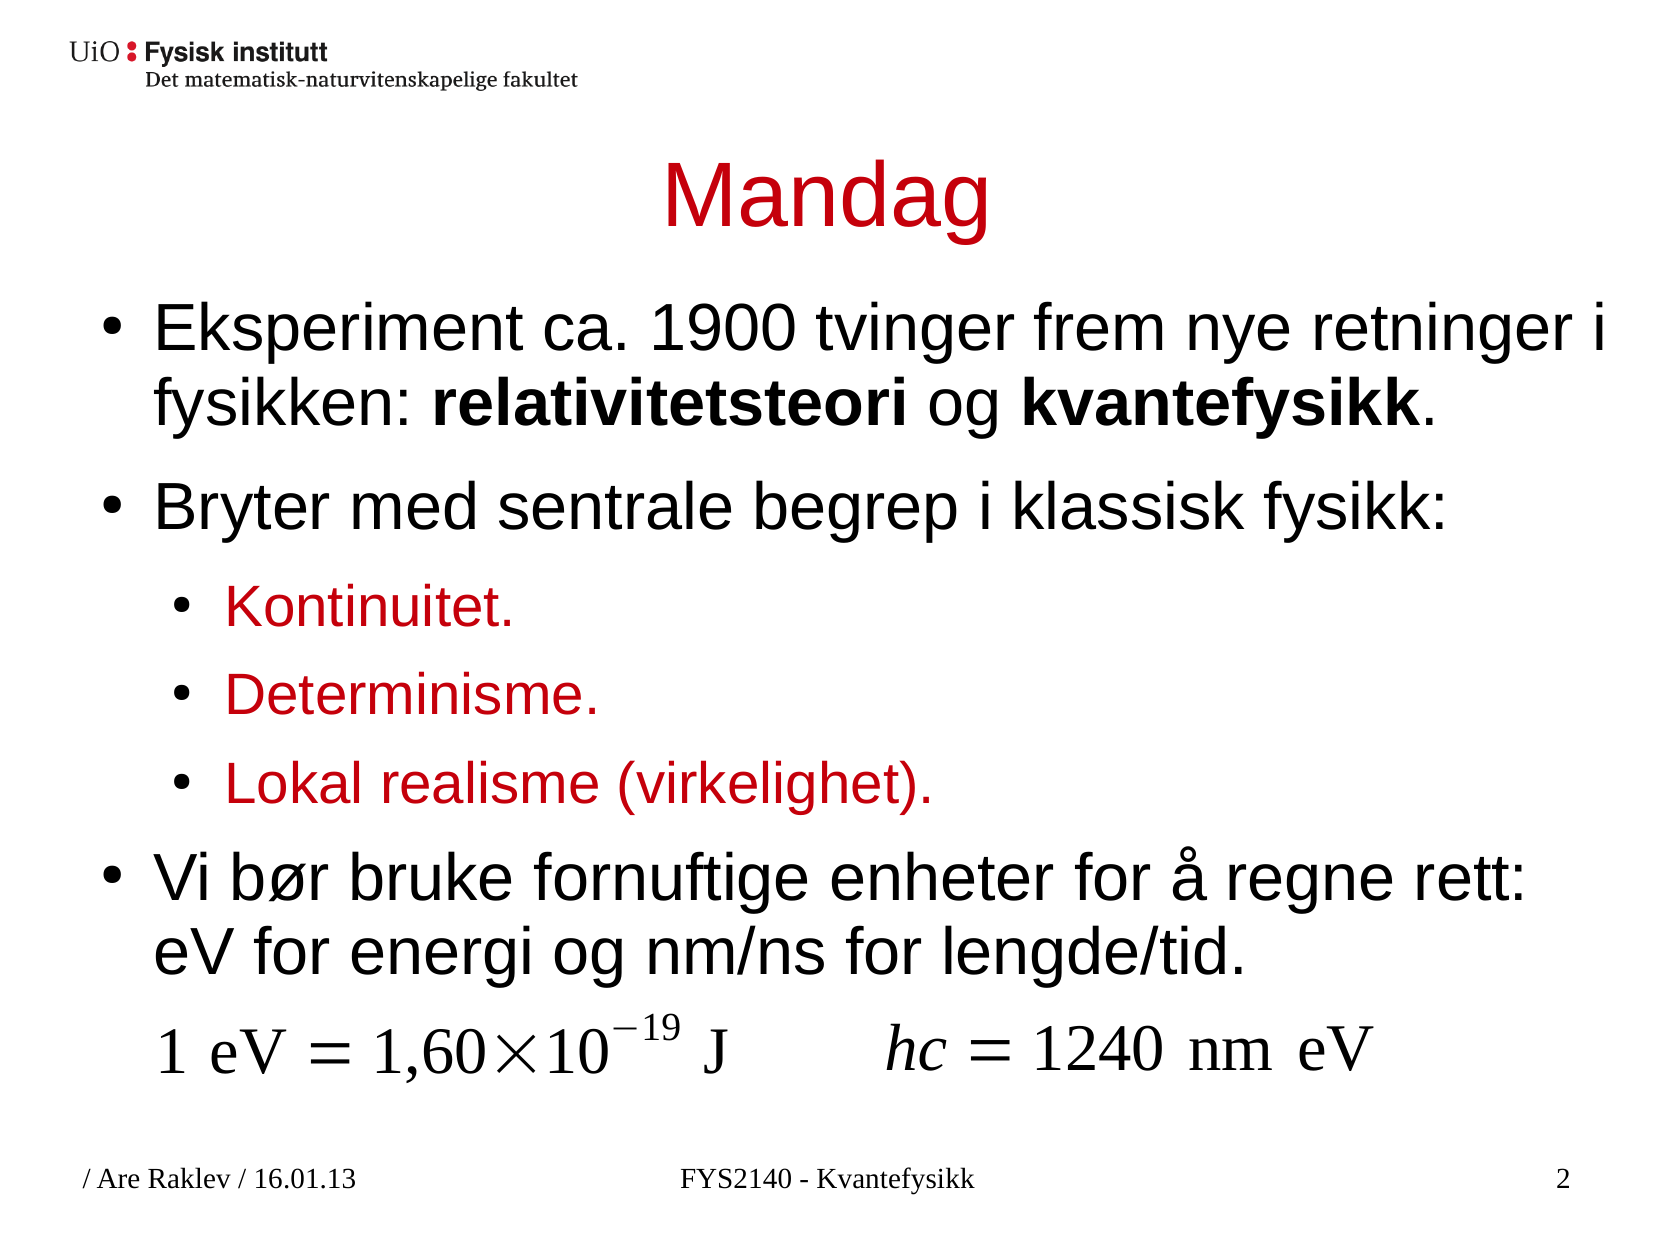

# Mandag
Eksperiment ca. 1900 tvinger frem nye retninger i fysikken: relativitetsteori og kvantefysikk.
Bryter med sentrale begrep i klassisk fysikk:
Kontinuitet.
Determinisme.
Lokal realisme (virkelighet).
Vi bør bruke fornuftige enheter for å regne rett: eV for energi og nm/ns for lengde/tid.
/ Are Raklev / 16.01.13
FYS2140 - Kvantefysikk
2